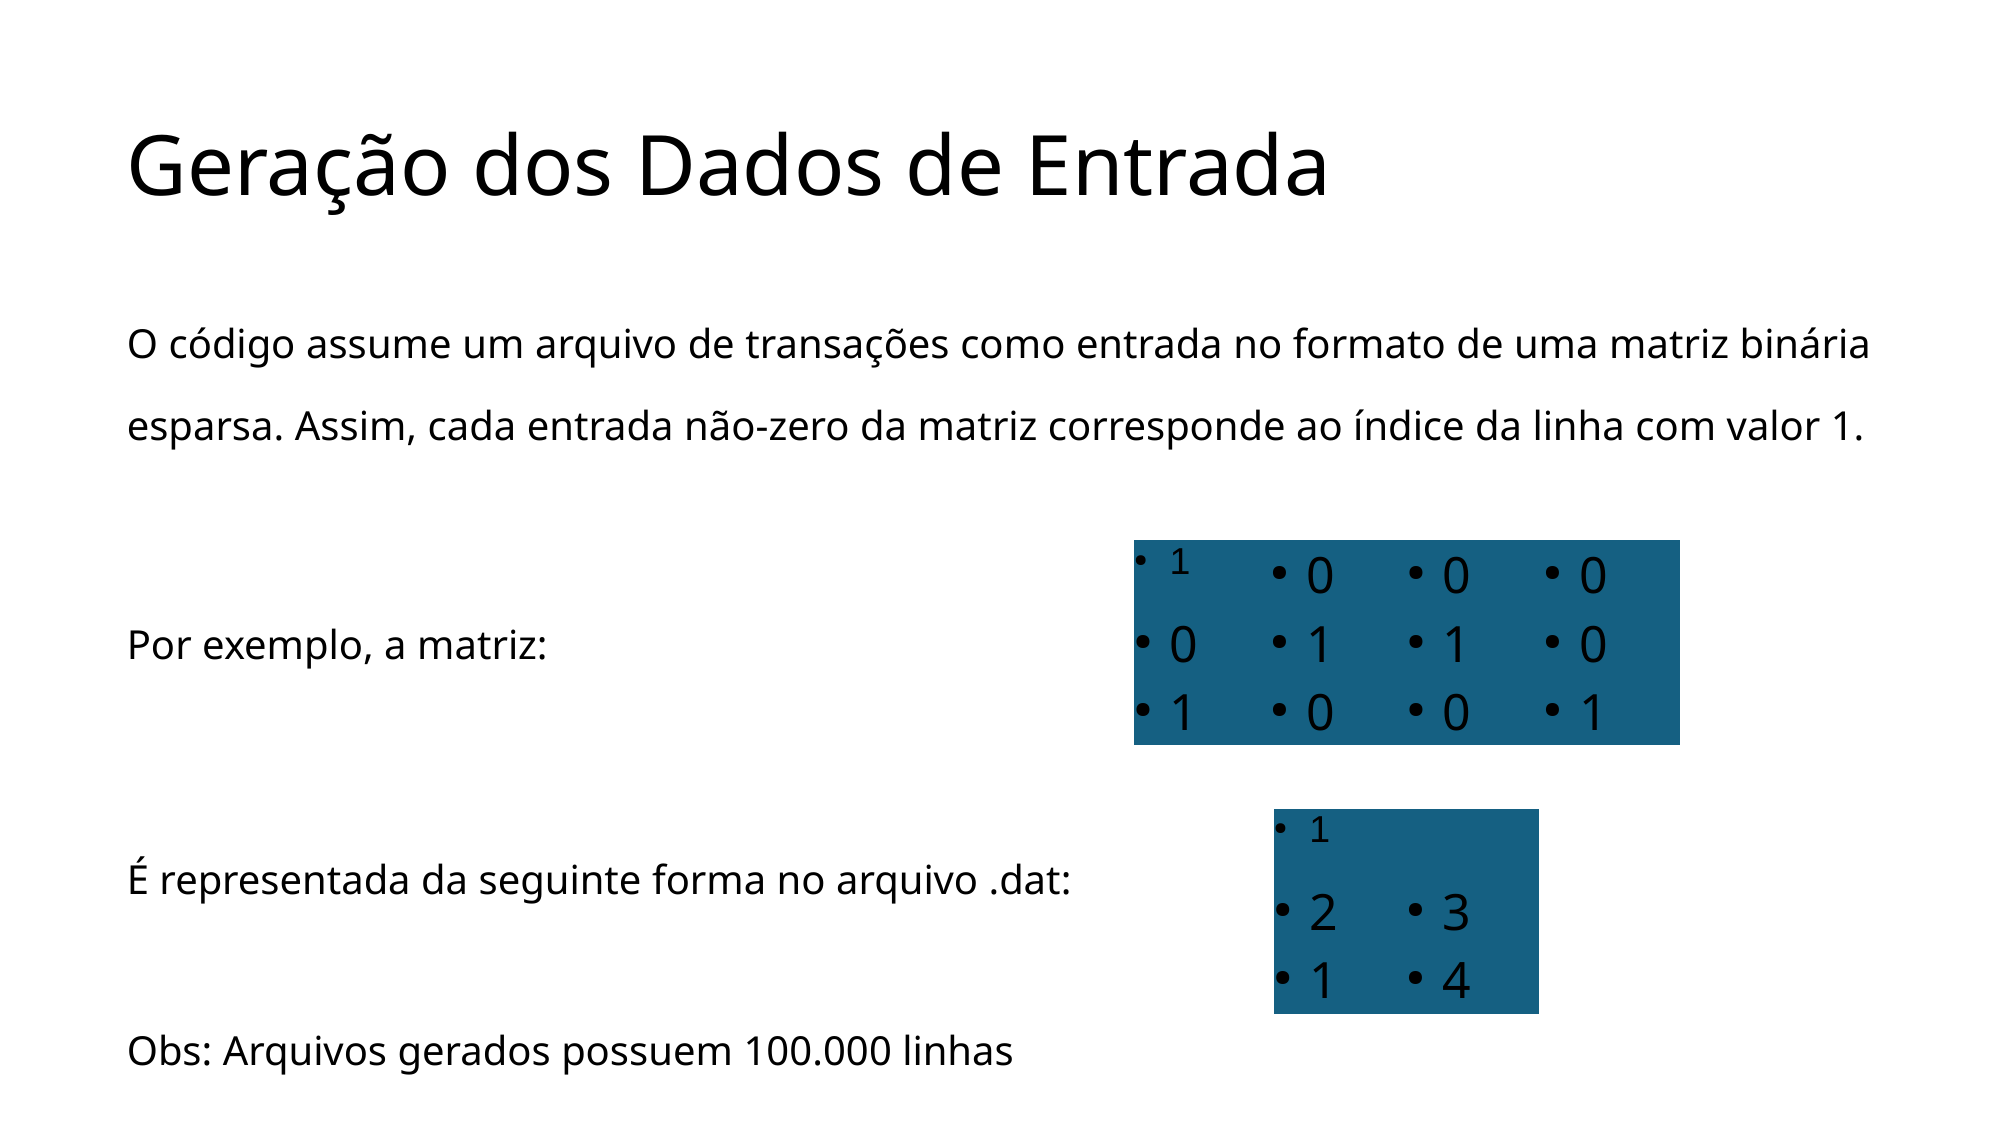

# Geração dos Dados de Entrada
O código assume um arquivo de transações como entrada no formato de uma matriz binária esparsa. Assim, cada entrada não-zero da matriz corresponde ao índice da linha com valor 1.
Por exemplo, a matriz:
É representada da seguinte forma no arquivo .dat:
Obs: Arquivos gerados possuem 100.000 linhas
| 1 | 0 | 0 | 0 |
| --- | --- | --- | --- |
| 0 | 1 | 1 | 0 |
| 1 | 0 | 0 | 1 |
| 1 | |
| --- | --- |
| 2 | 3 |
| 1 | 4 |